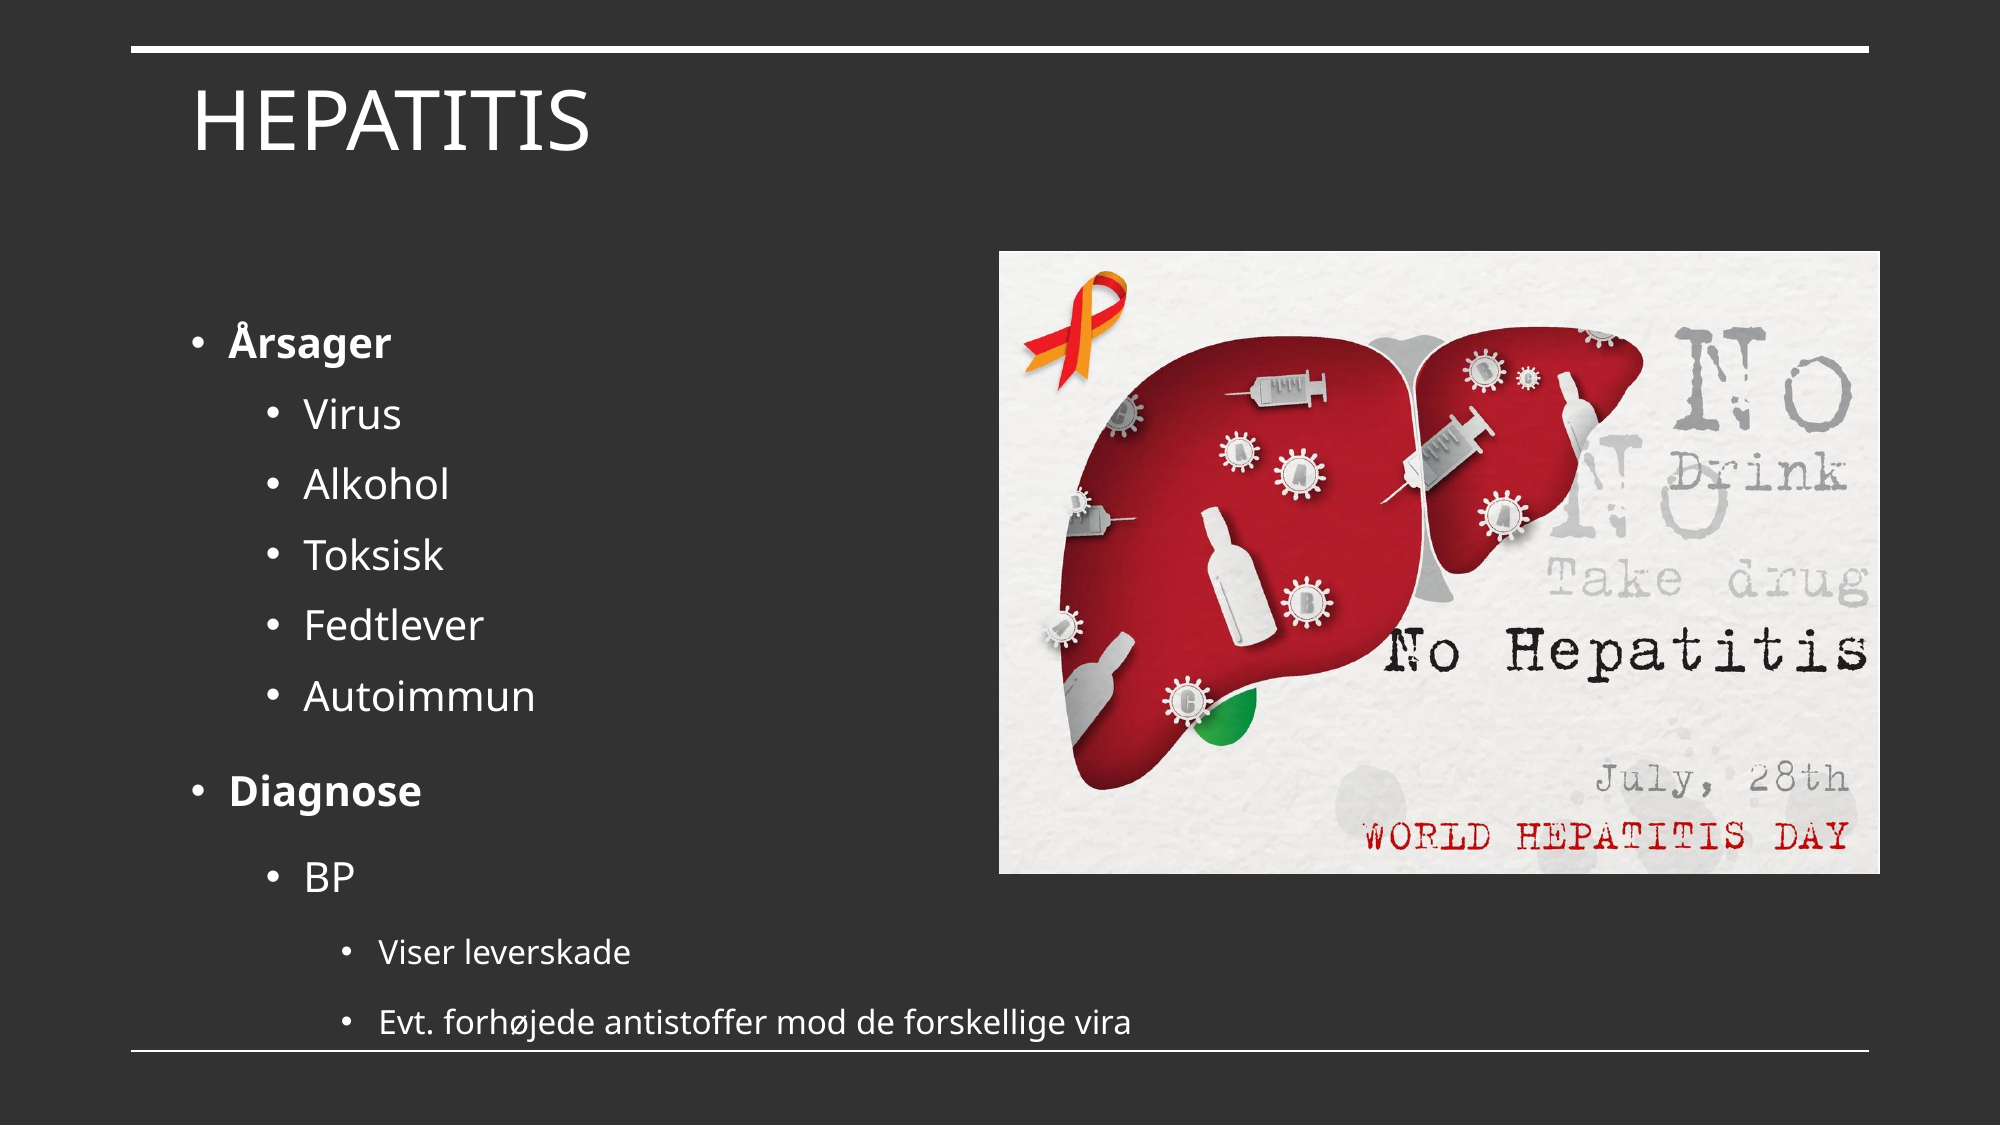

# Hepatitis
Årsager
Virus
Alkohol
Toksisk
Fedtlever
Autoimmun
Diagnose
BP
Viser leverskade
Evt. forhøjede antistoffer mod de forskellige vira